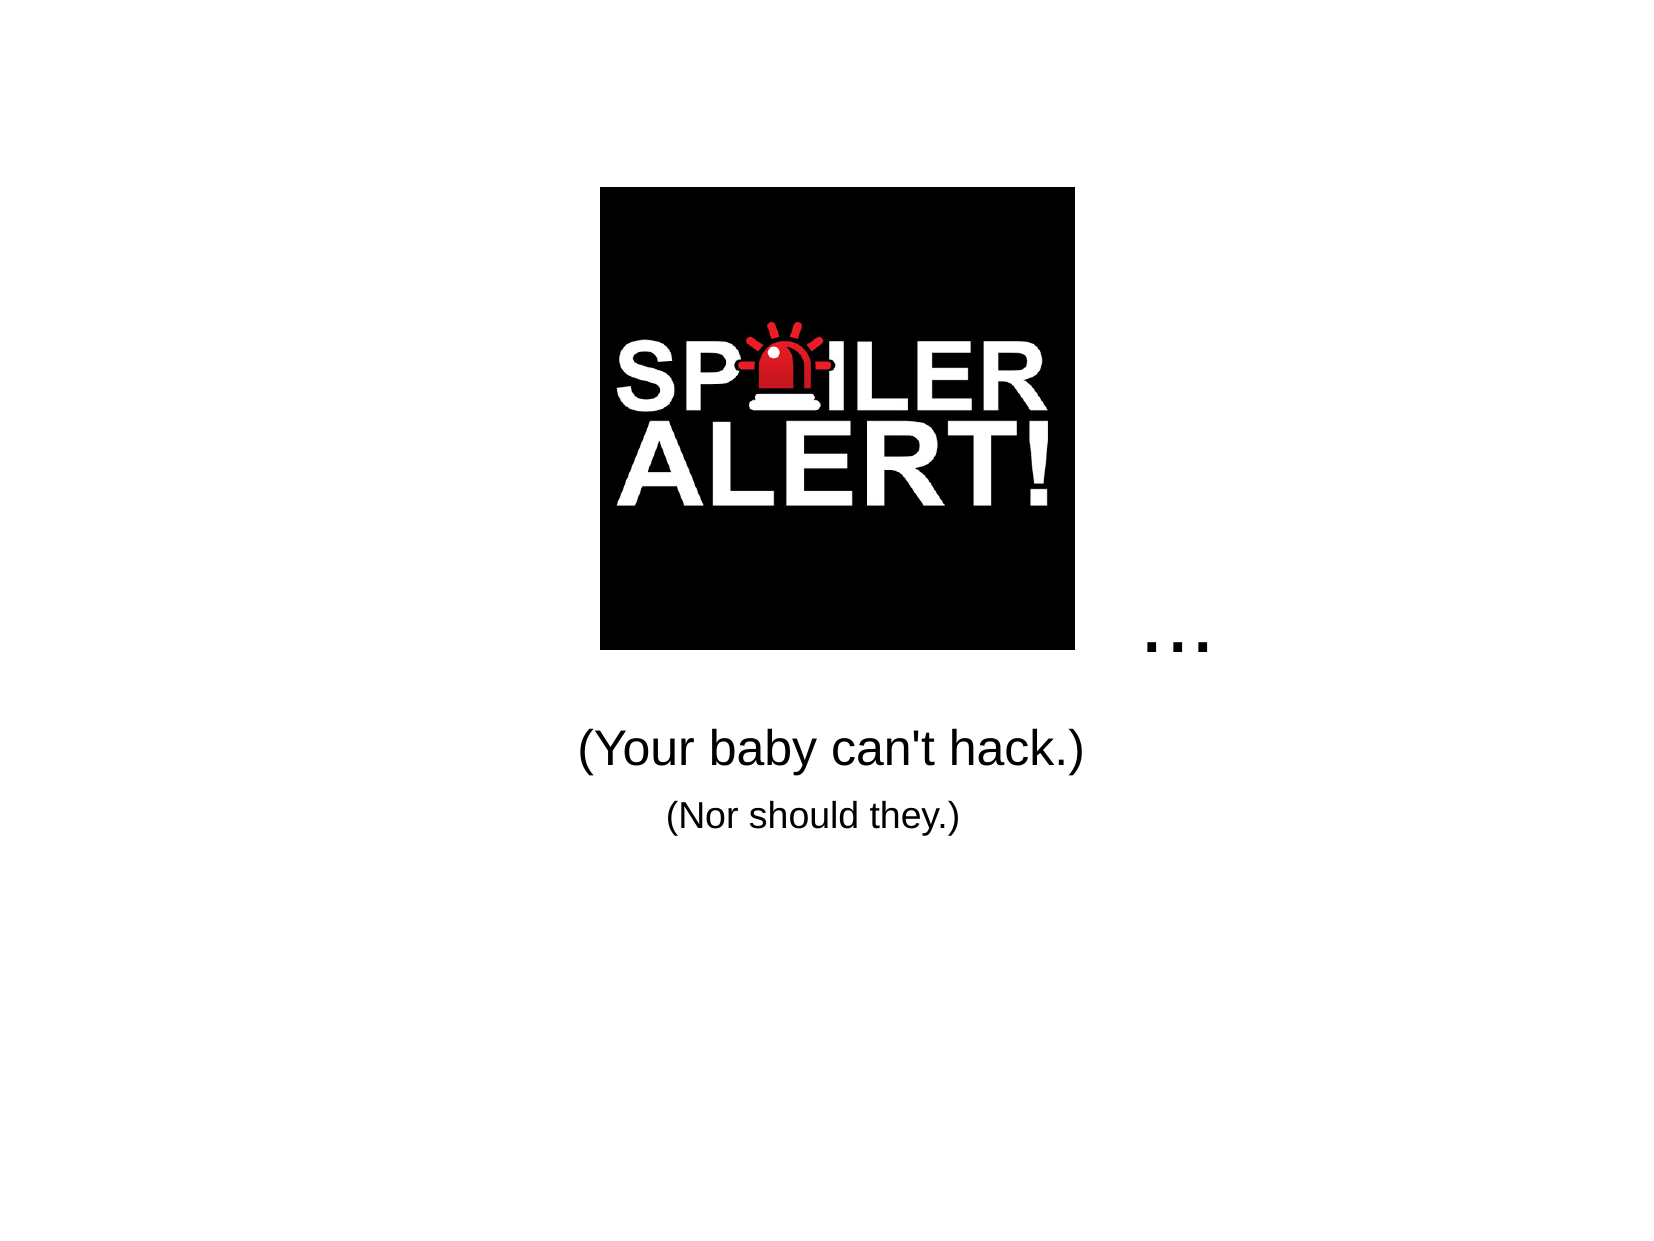

...
(Your baby can't hack.)
(Nor should they.)